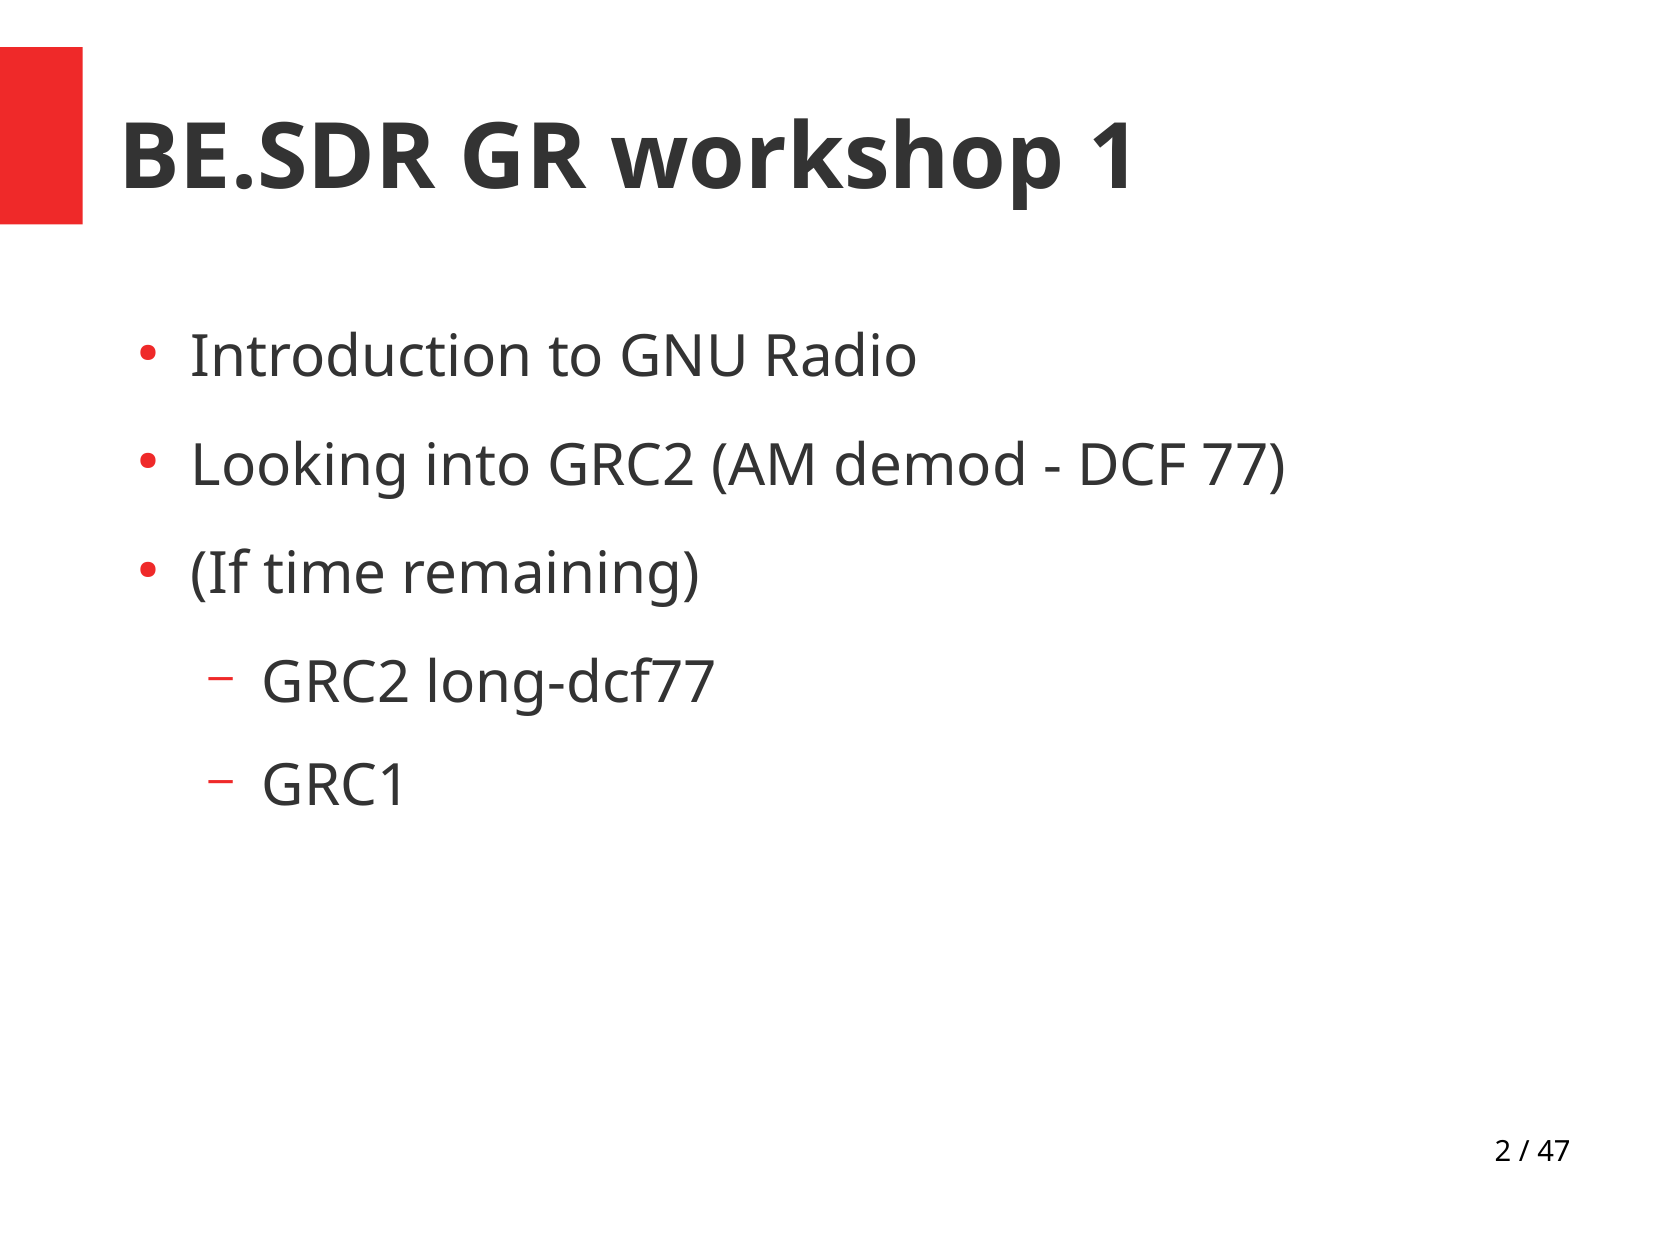

# BE.SDR GR workshop 1
Introduction to GNU Radio
Looking into GRC2 (AM demod - DCF 77)
(If time remaining)
GRC2 long-dcf77
GRC1
2